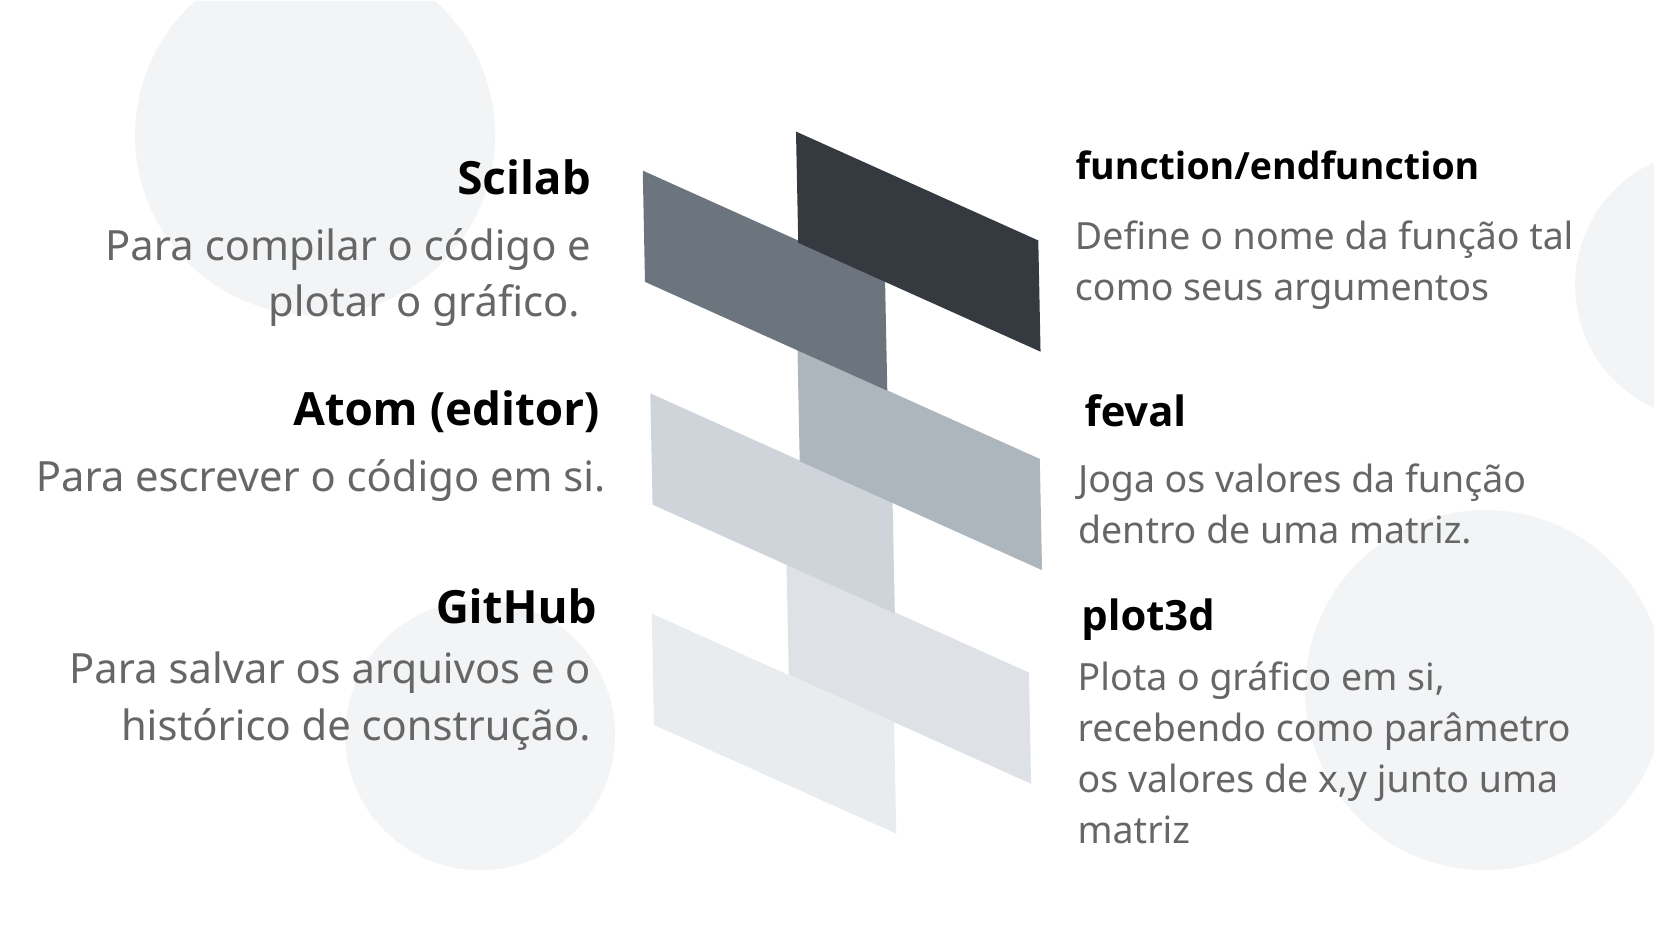

function/endfunction
Scilab
Define o nome da função tal como seus argumentos
Para compilar o código e plotar o gráfico.
Atom (editor)
feval
Para escrever o código em si.
Joga os valores da função dentro de uma matriz.
GitHub
plot3d
Para salvar os arquivos e o histórico de construção.
Plota o gráfico em si, recebendo como parâmetro os valores de x,y junto uma matriz